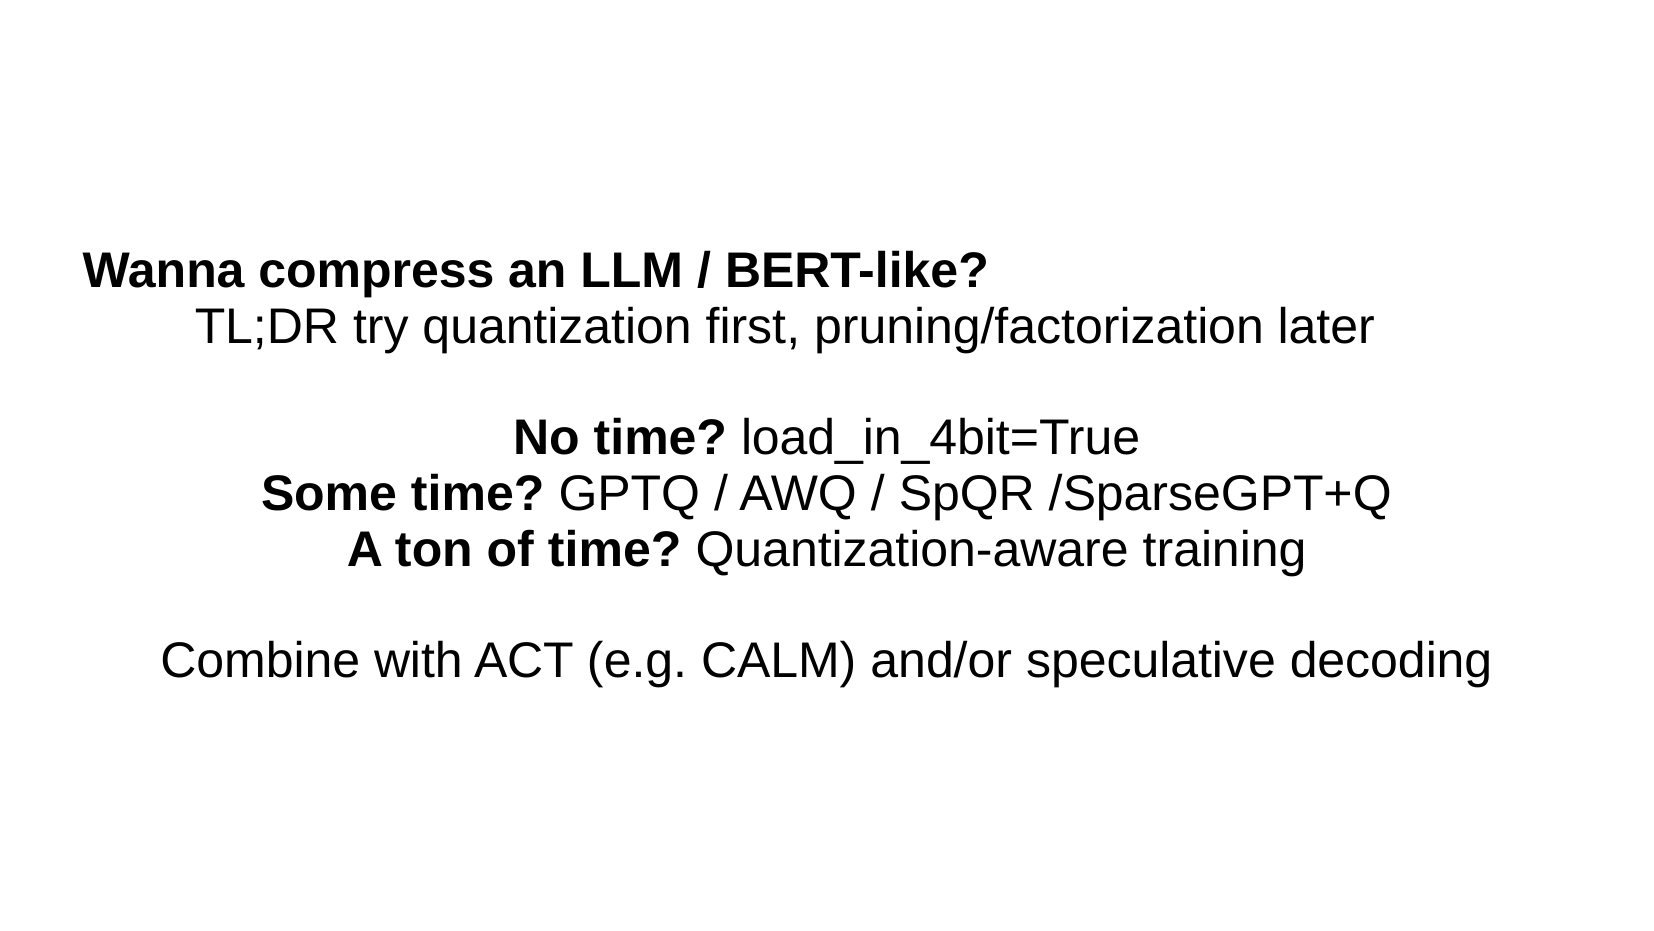

#
Wanna compress an LLM / BERT-like?
 TL;DR try quantization first, pruning/factorization later
No time? load_in_4bit=True
Some time? GPTQ / AWQ / SpQR /SparseGPT+Q
A ton of time? Quantization-aware training
Combine with ACT (e.g. CALM) and/or speculative decoding